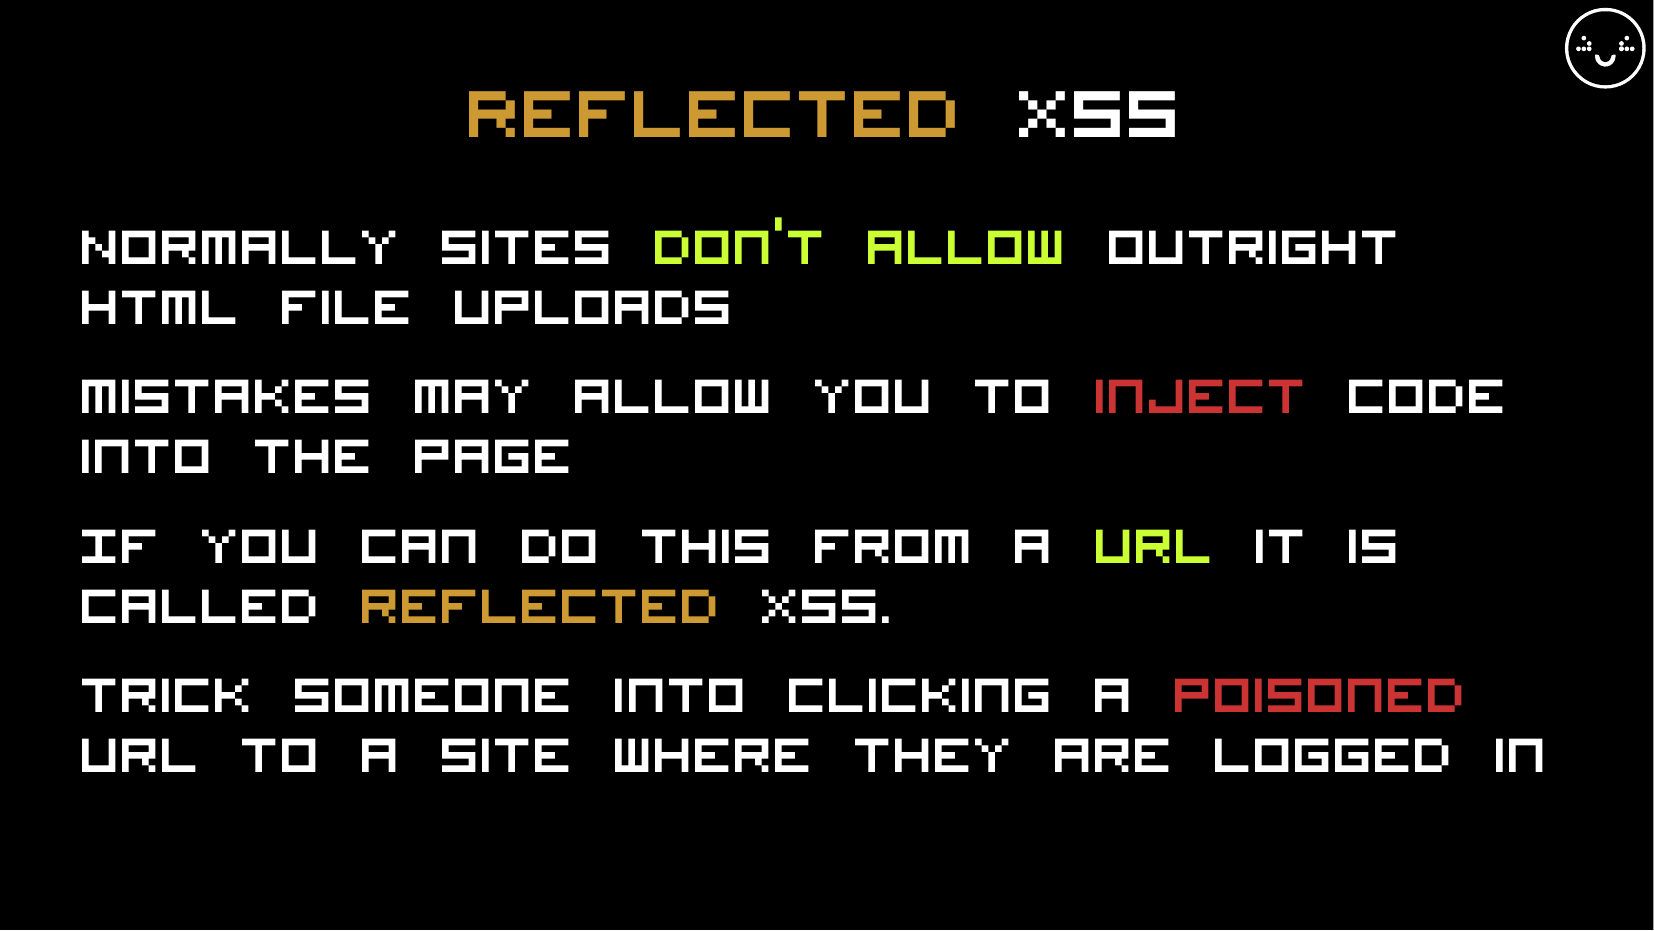

# Reflected xss
Normally sites don’t allow outright html file uploads
mistakes may allow you to inject code into the page
If you can do this from a url it is called reflected xss.
Trick someone into clicking a poisoned url to a site where they are logged in